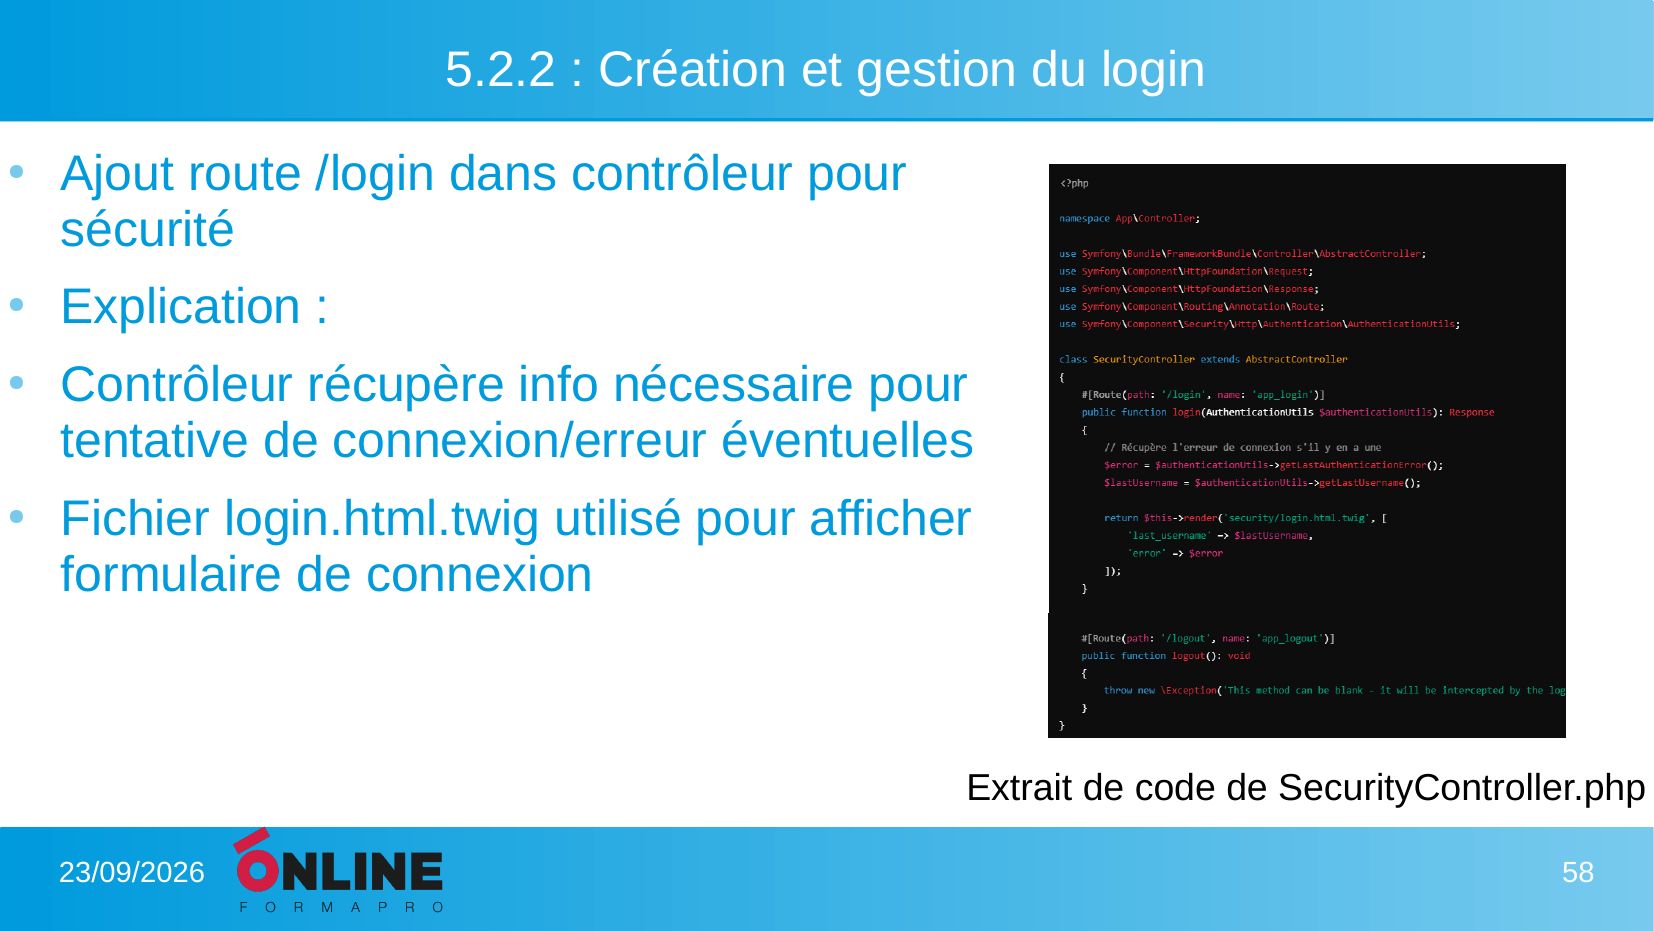

# 5.2.2 : Création et gestion du login
Ajout route /login dans contrôleur pour sécurité
Explication :
Contrôleur récupère info nécessaire pour tentative de connexion/erreur éventuelles
Fichier login.html.twig utilisé pour afficher formulaire de connexion
Extrait de code de SecurityController.php
58